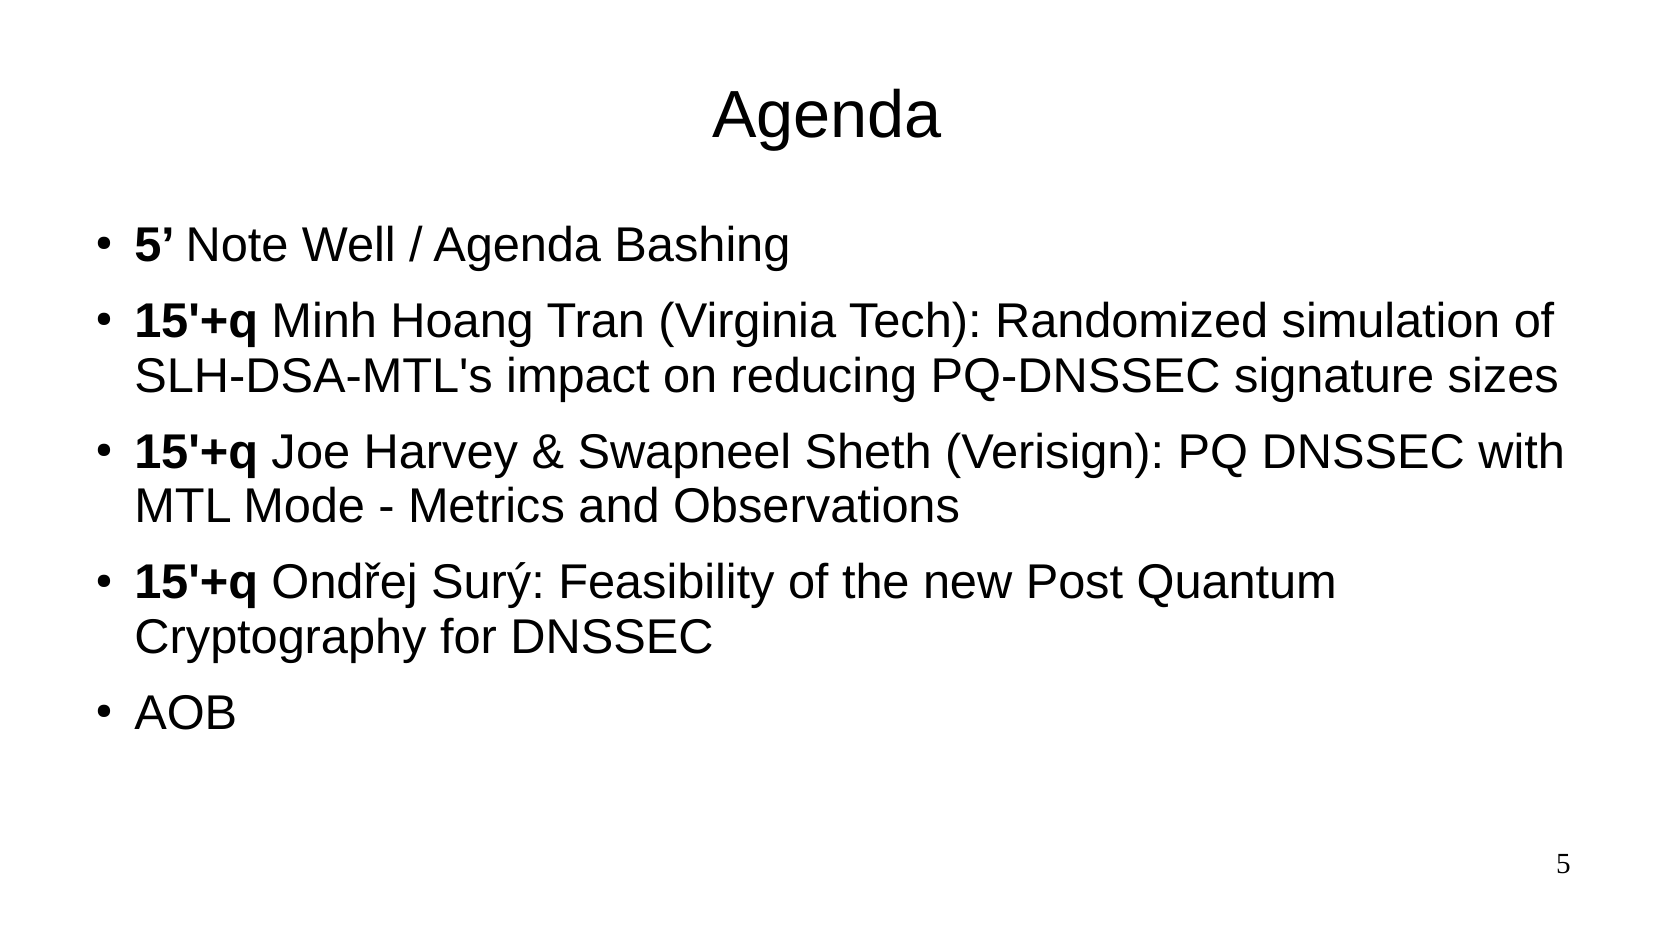

# Agenda
5’ Note Well / Agenda Bashing
15'+q Minh Hoang Tran (Virginia Tech): Randomized simulation of SLH-DSA-MTL's impact on reducing PQ-DNSSEC signature sizes
15'+q Joe Harvey & Swapneel Sheth (Verisign): PQ DNSSEC with MTL Mode - Metrics and Observations
15'+q Ondřej Surý: Feasibility of the new Post Quantum Cryptography for DNSSEC
AOB
5